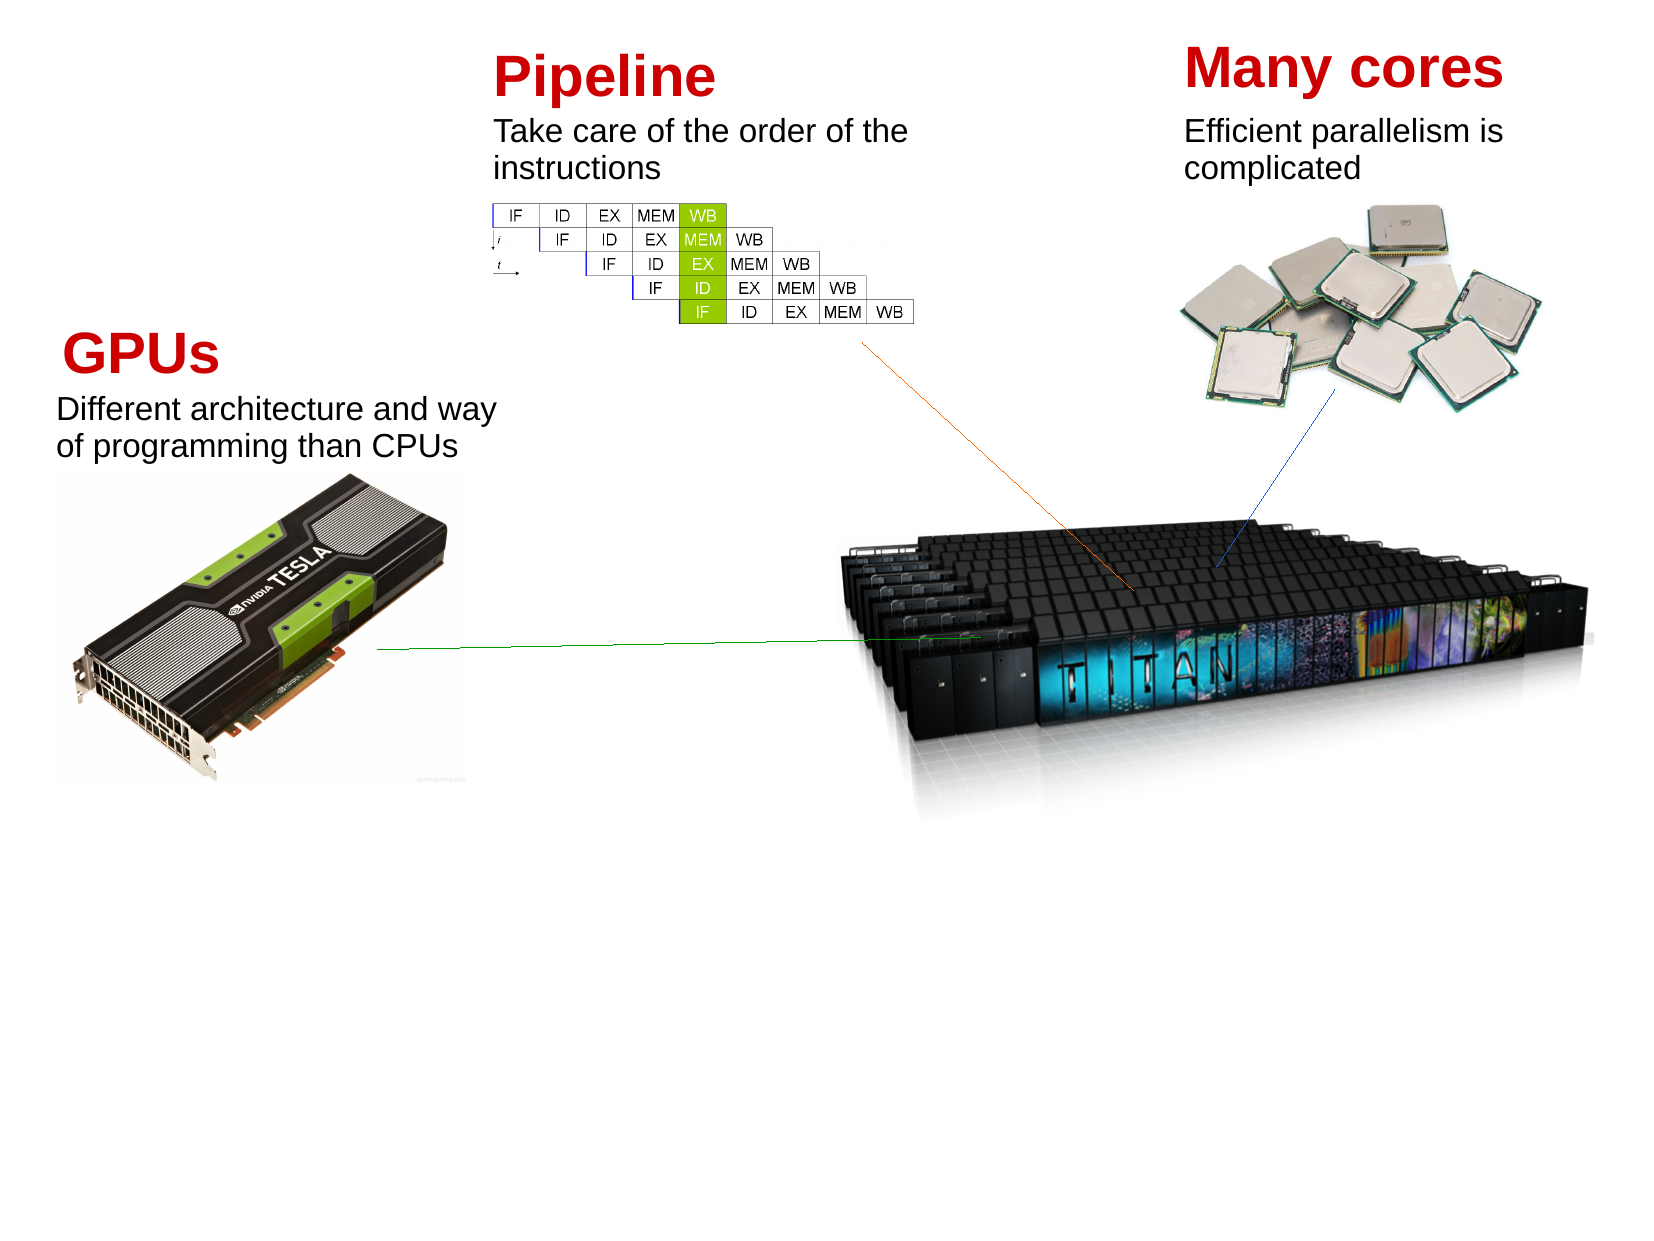

Many cores
Pipeline
Take care of the order of the instructions
Efficient parallelism is complicated
GPUs
Different architecture and way of programming than CPUs